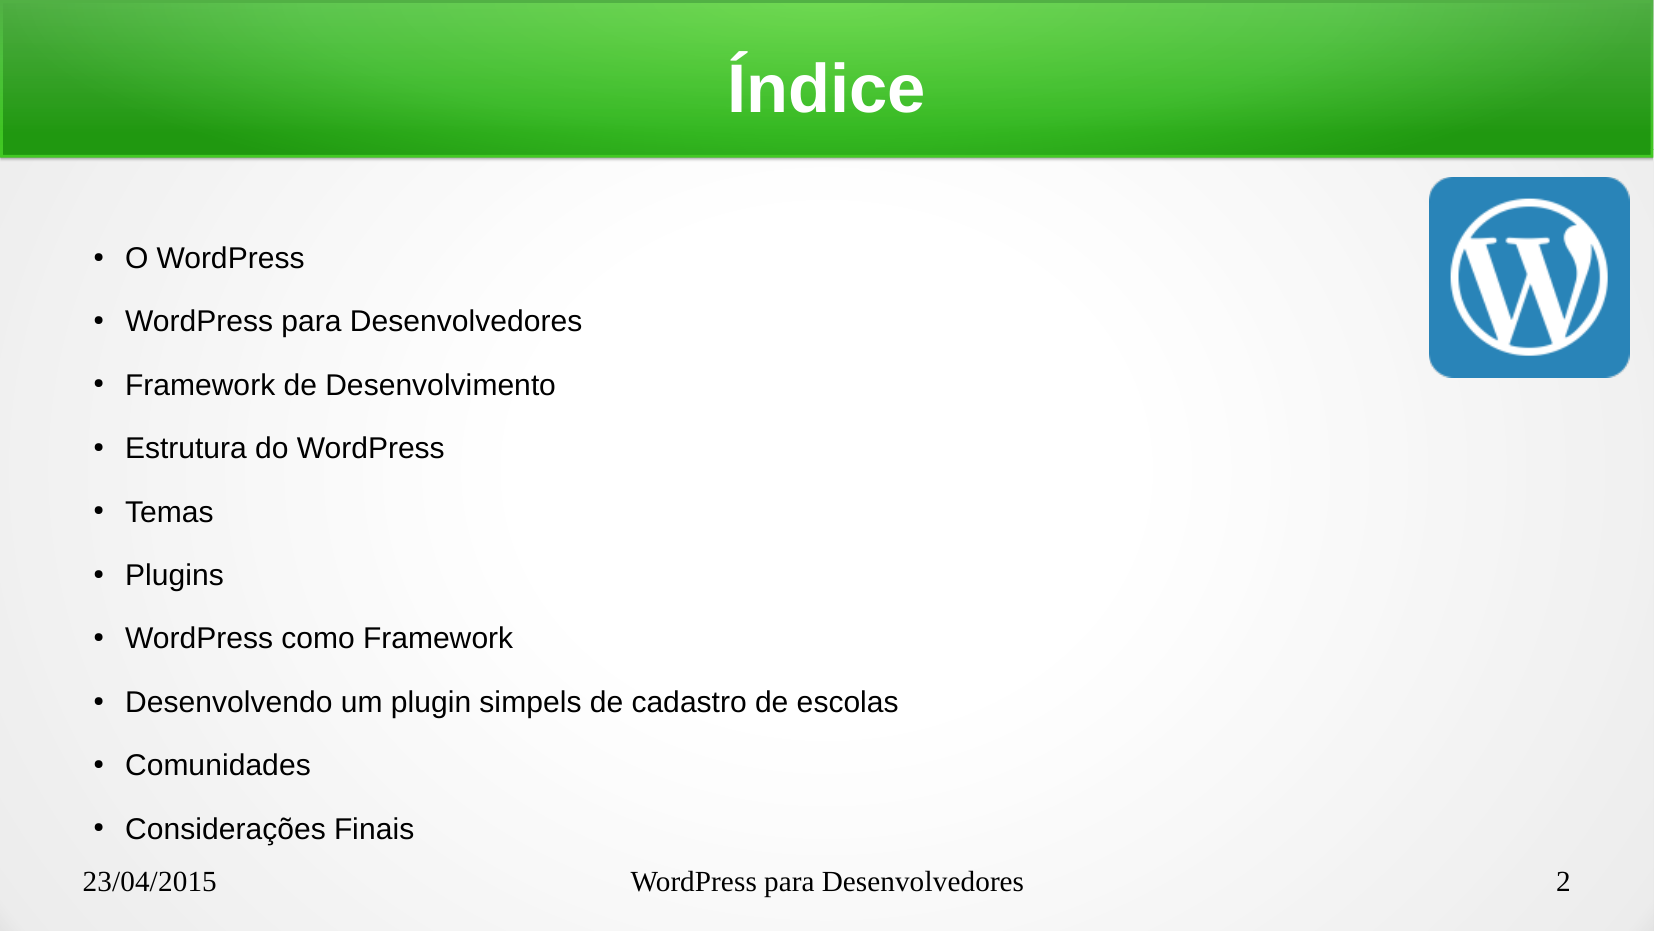

# Índice
O WordPress
WordPress para Desenvolvedores
Framework de Desenvolvimento
Estrutura do WordPress
Temas
Plugins
WordPress como Framework
Desenvolvendo um plugin simpels de cadastro de escolas
Comunidades
Considerações Finais
23/04/2015
WordPress para Desenvolvedores
2